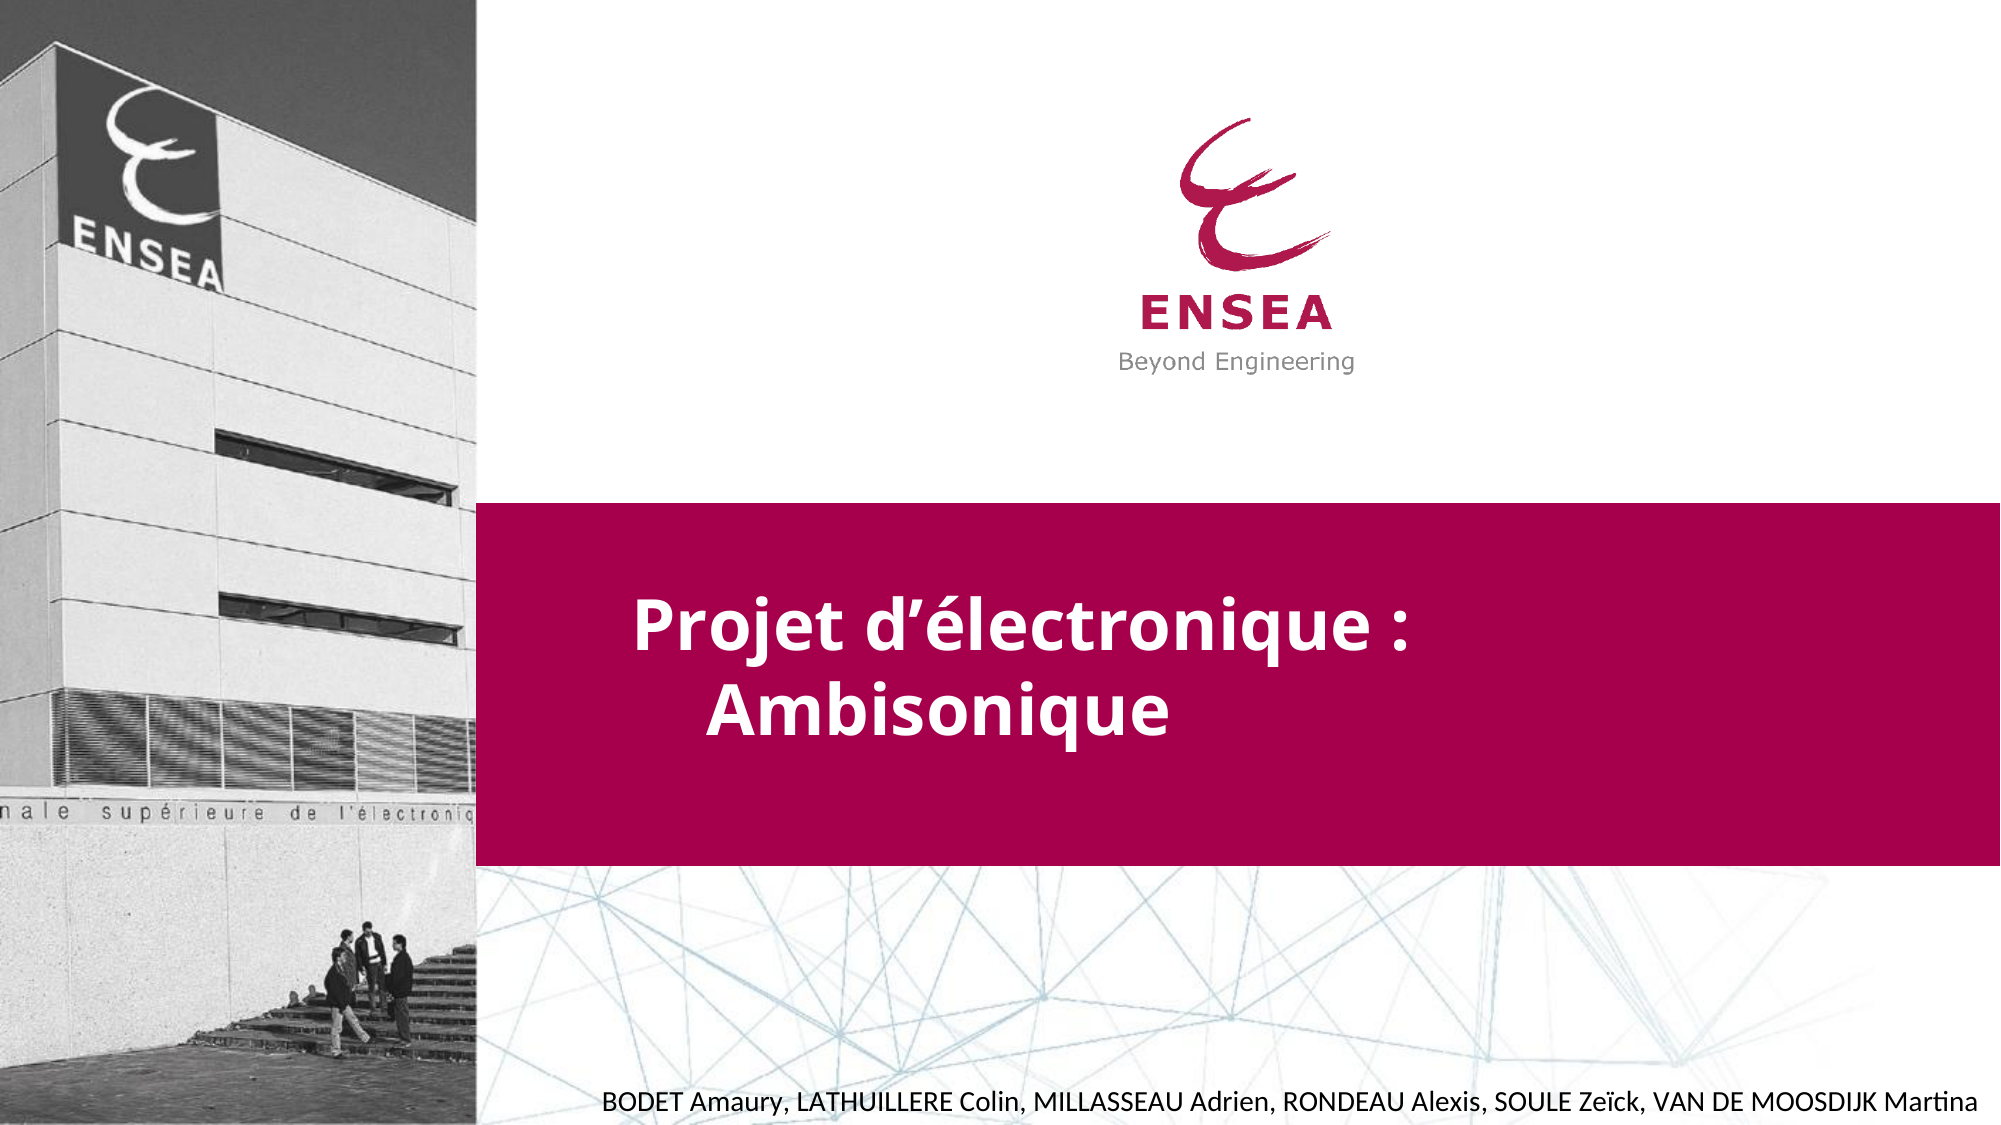

Projet d’électronique :
	Ambisonique
BODET Amaury, LATHUILLERE Colin, MILLASSEAU Adrien, RONDEAU Alexis, SOULE Zeïck, VAN DE MOOSDIJK Martina